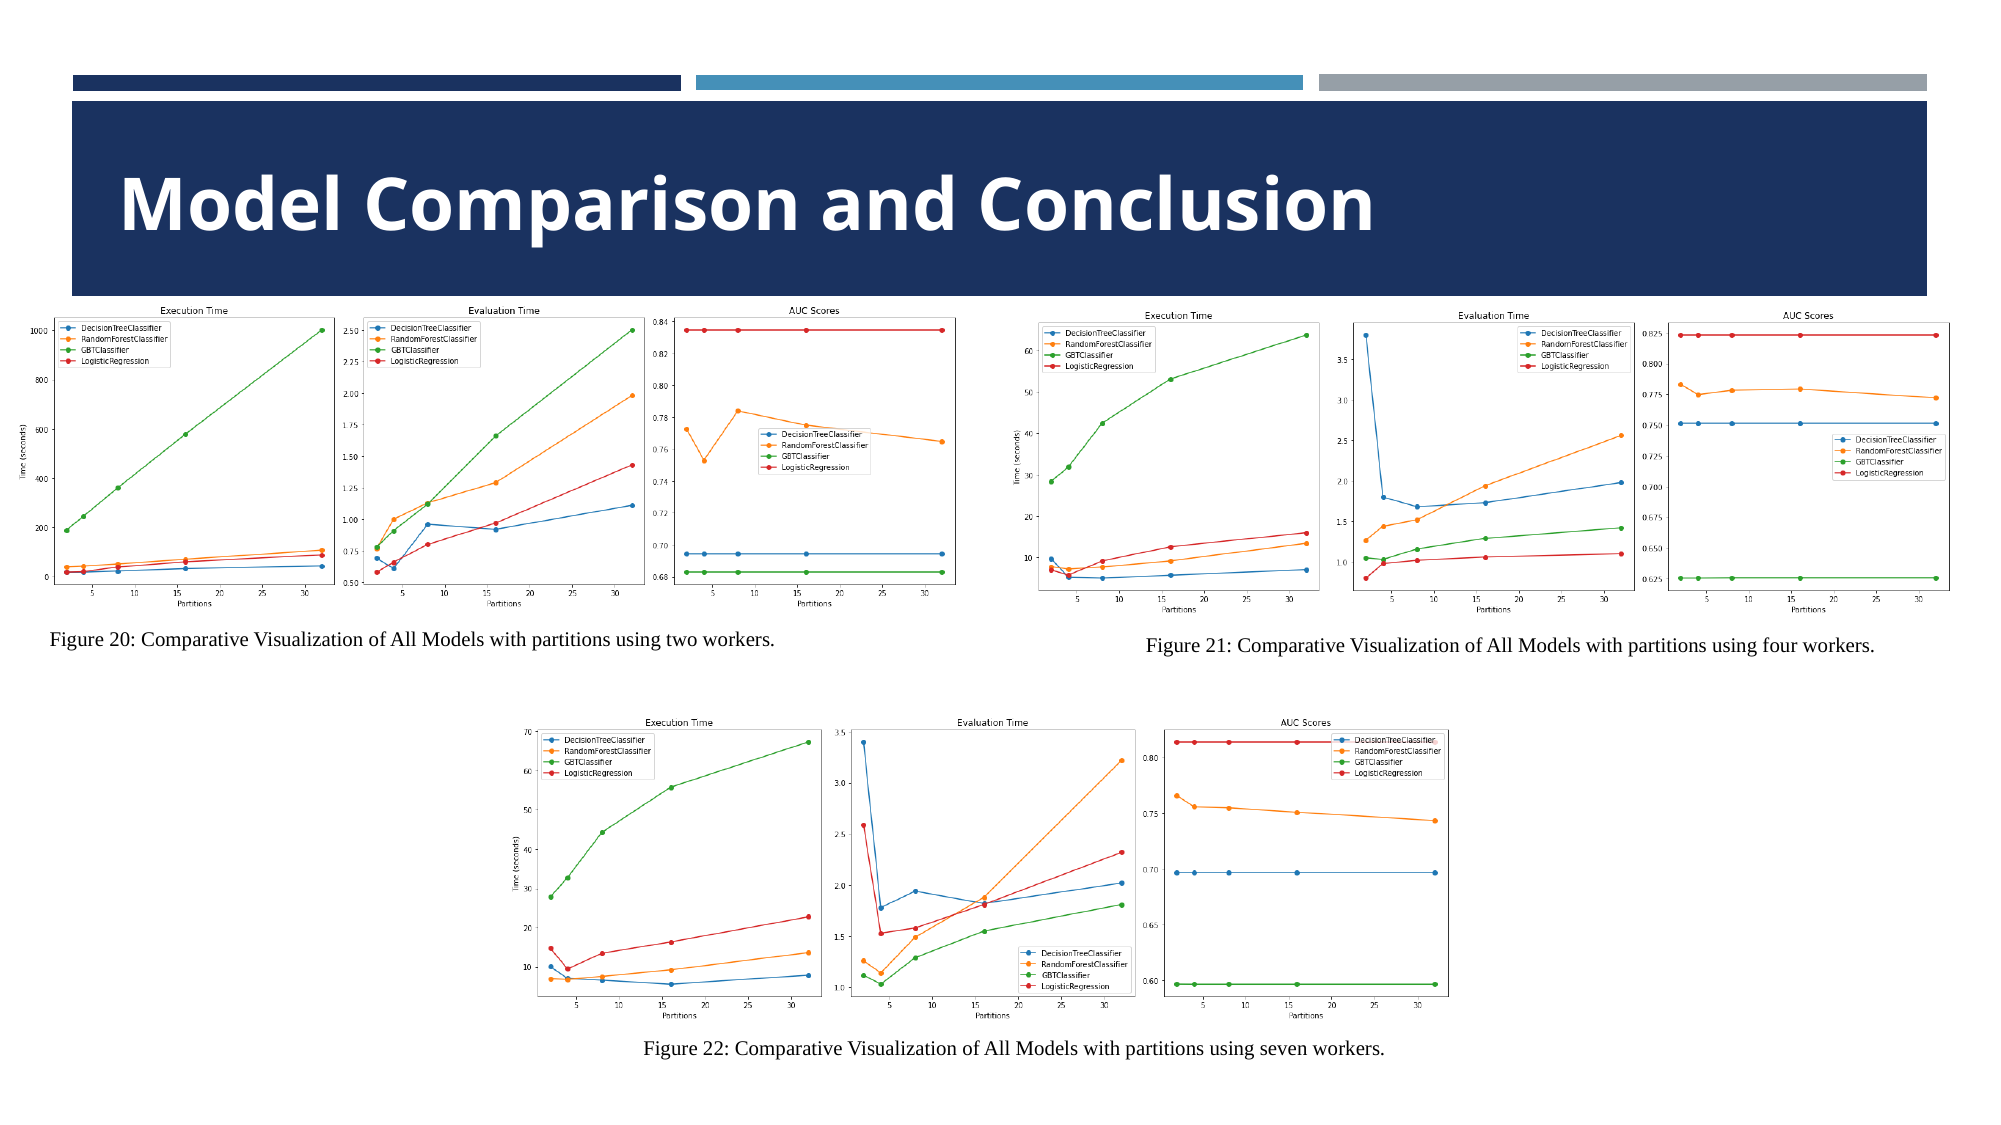

# Model Comparison and Conclusion
	Figure 20: Comparative Visualization of All Models with partitions using two workers.
Figure 21: Comparative Visualization of All Models with partitions using four workers.
Figure 22: Comparative Visualization of All Models with partitions using seven workers.